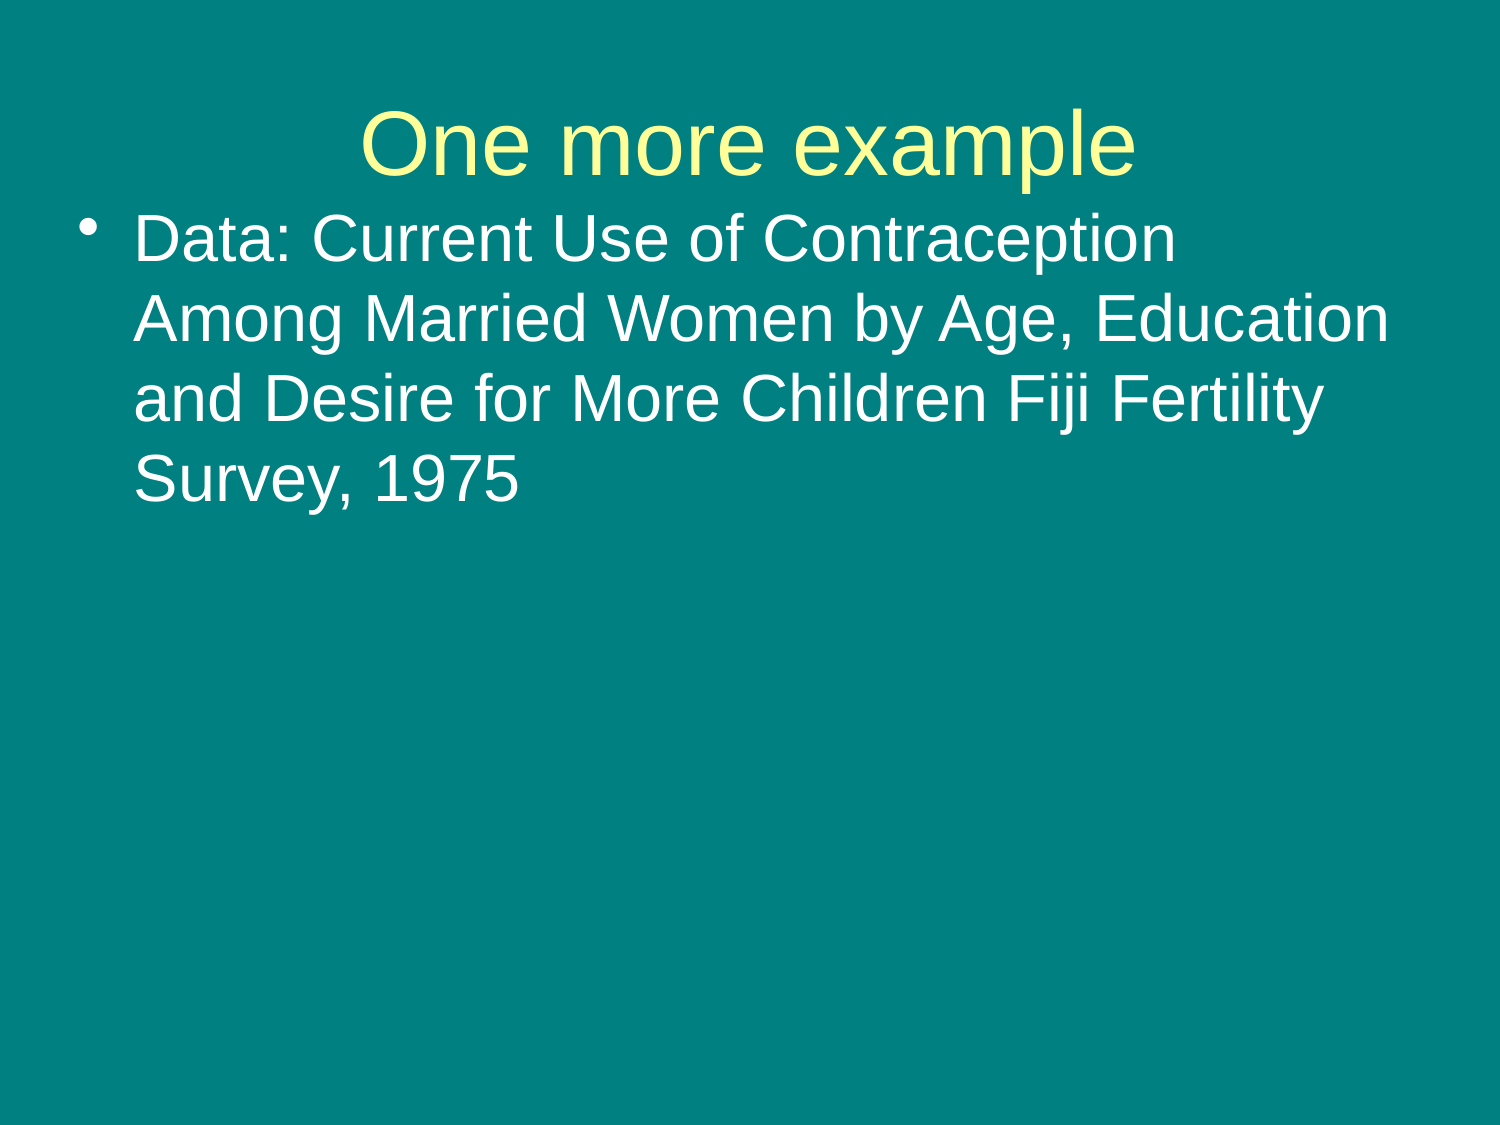

# One more example
Data: Current Use of Contraception Among Married Women by Age, Education and Desire for More Children Fiji Fertility Survey, 1975